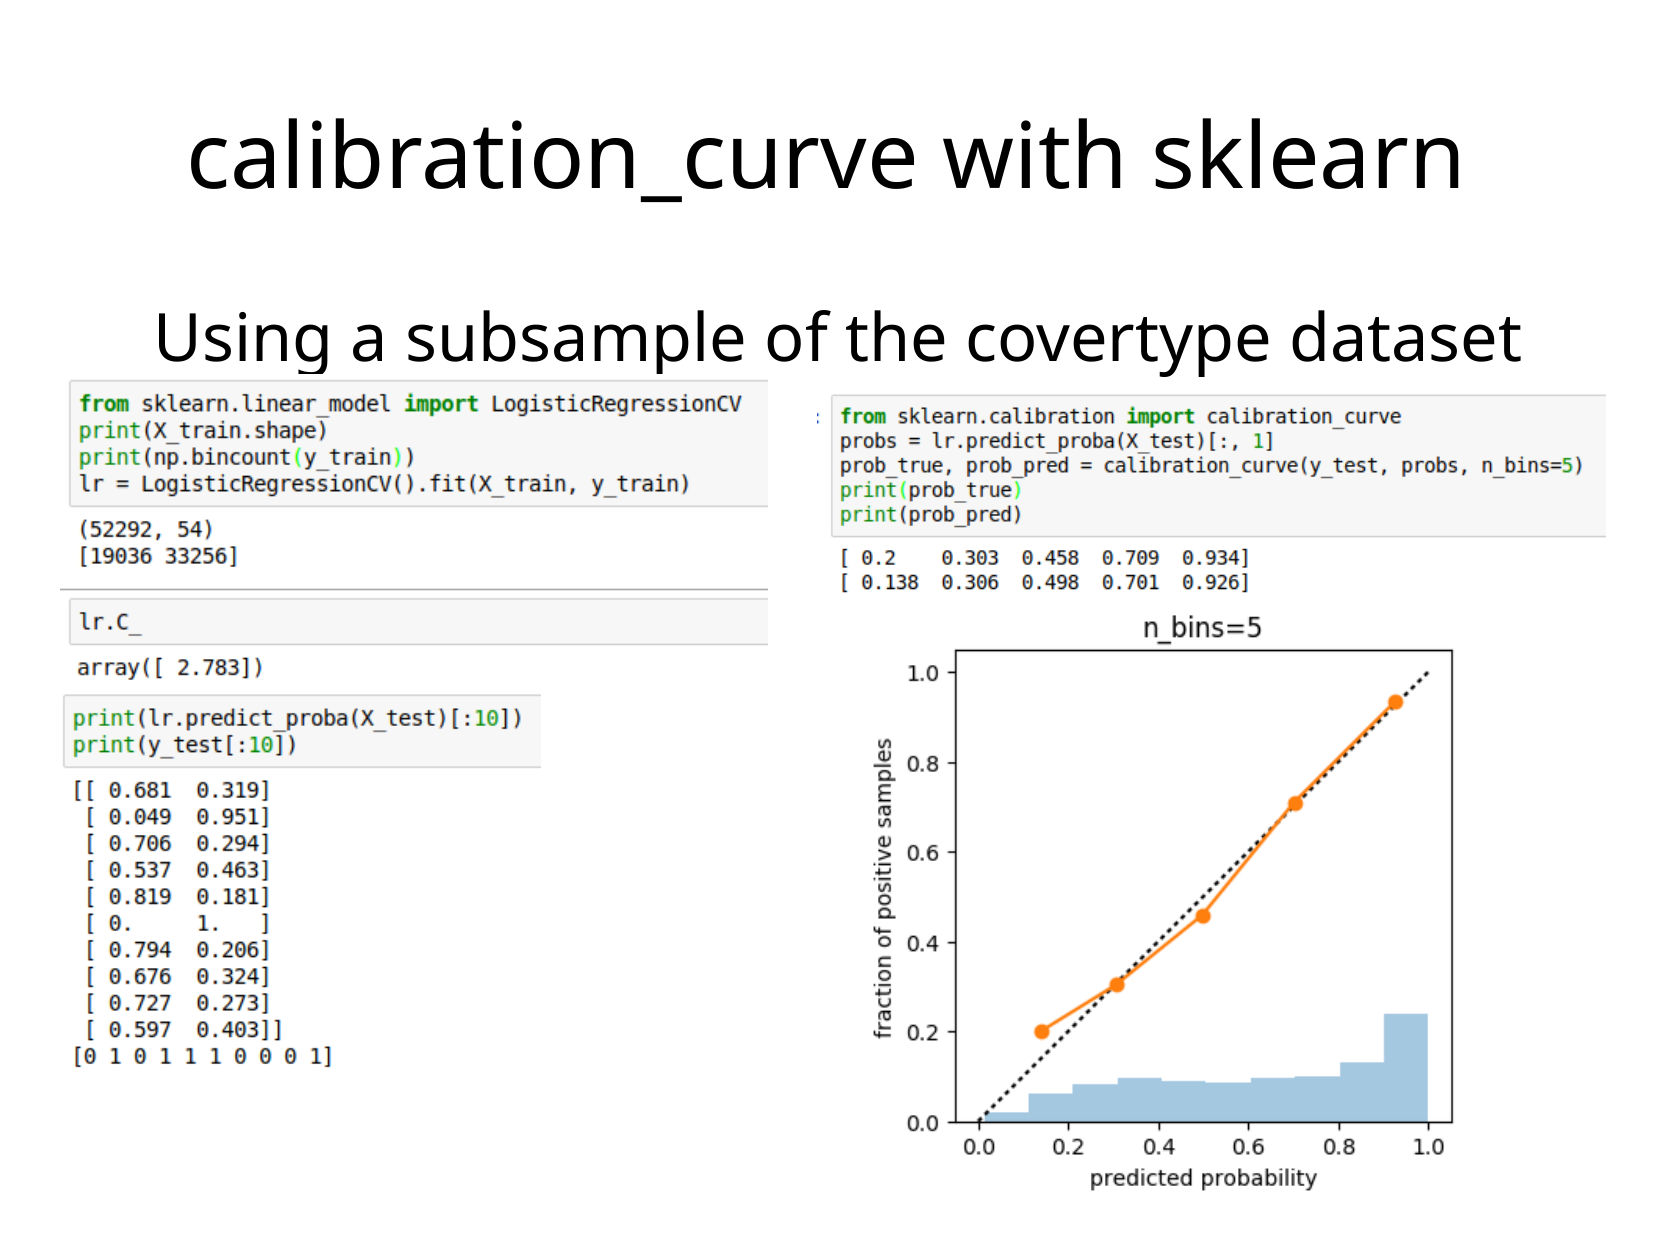

# calibration_curve with sklearn
Using a subsample of the covertype dataset